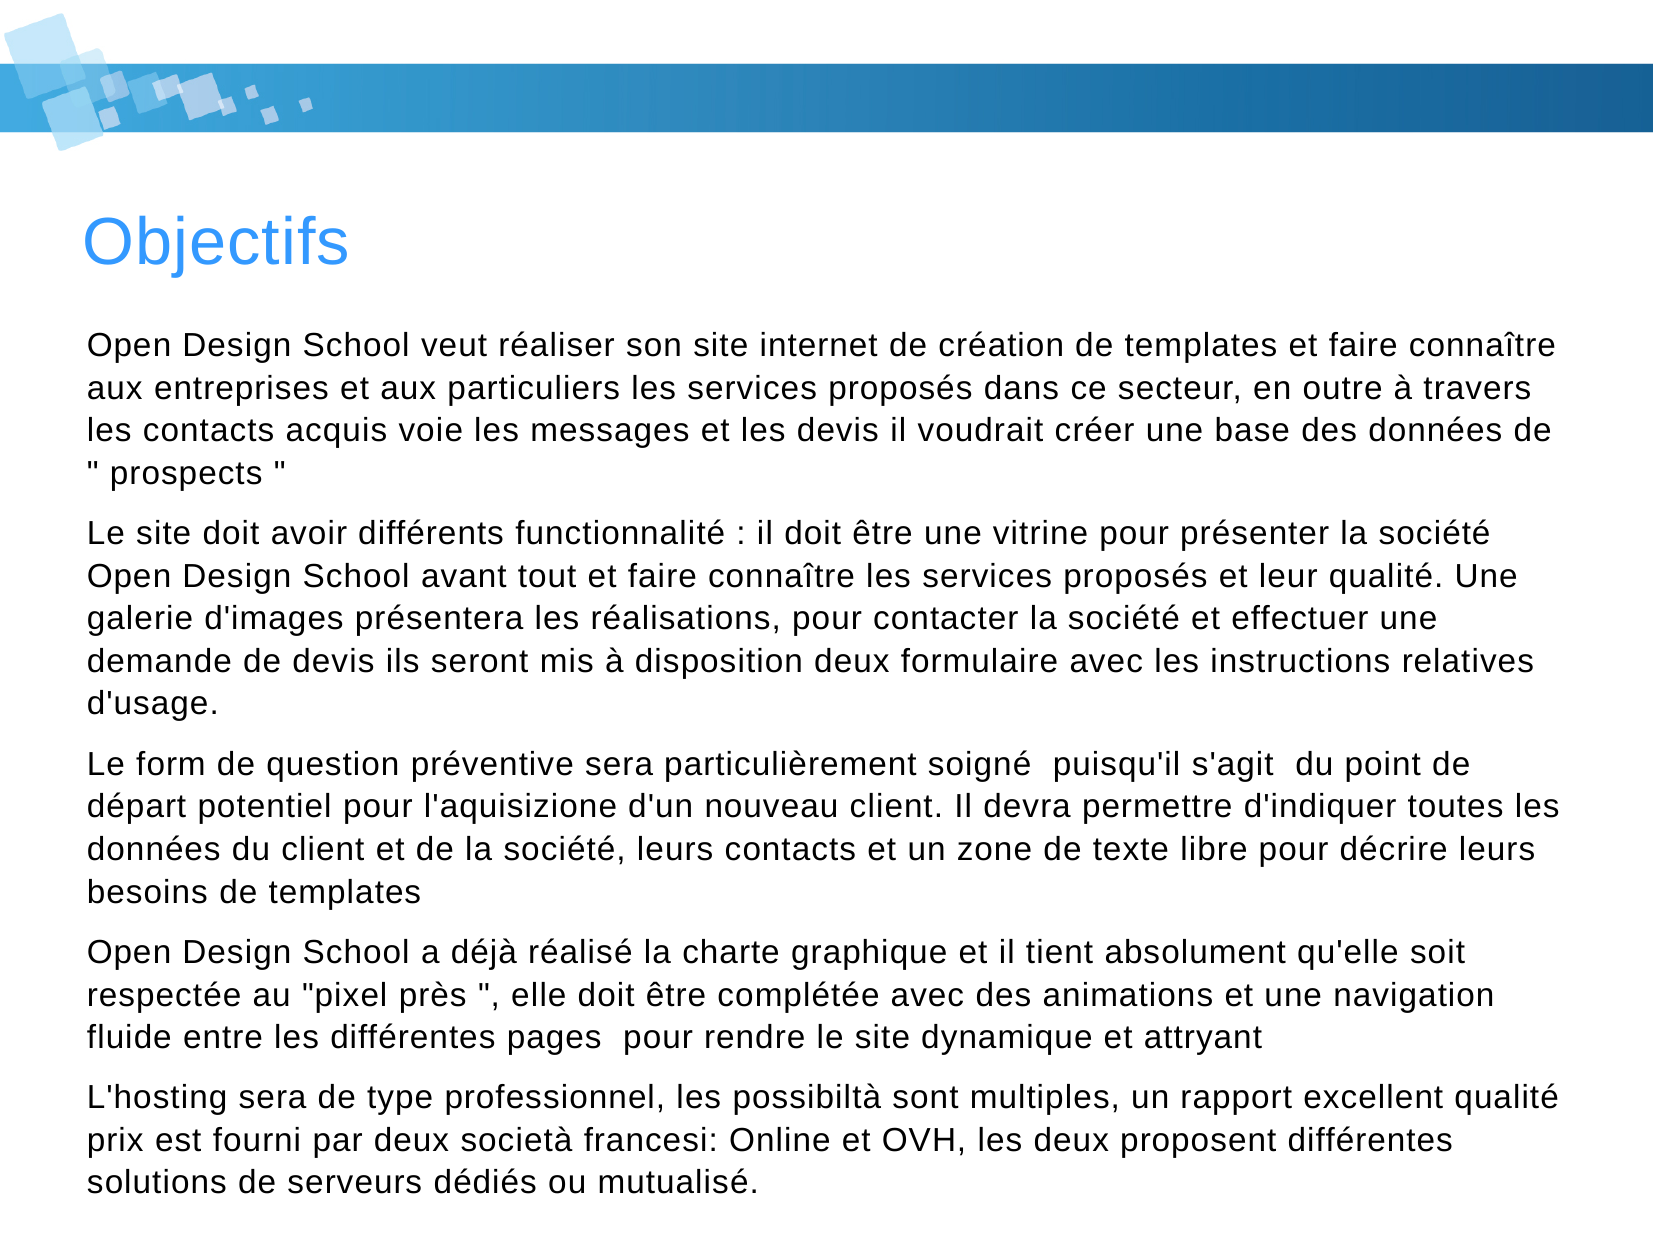

# Objectifs
Open Design School veut réaliser son site internet de création de templates et faire connaître aux entreprises et aux particuliers les services proposés dans ce secteur, en outre à travers les contacts acquis voie les messages et les devis il voudrait créer une base des données de " prospects "
Le site doit avoir différents functionnalité : il doit être une vitrine pour présenter la société Open Design School avant tout et faire connaître les services proposés et leur qualité. Une galerie d'images présentera les réalisations, pour contacter la société et effectuer une demande de devis ils seront mis à disposition deux formulaire avec les instructions relatives d'usage.
Le form de question préventive sera particulièrement soigné puisqu'il s'agit du point de départ potentiel pour l'aquisizione d'un nouveau client. Il devra permettre d'indiquer toutes les données du client et de la société, leurs contacts et un zone de texte libre pour décrire leurs besoins de templates
Open Design School a déjà réalisé la charte graphique et il tient absolument qu'elle soit respectée au "pixel près ", elle doit être complétée avec des animations et une navigation fluide entre les différentes pages pour rendre le site dynamique et attryant
L'hosting sera de type professionnel, les possibiltà sont multiples, un rapport excellent qualité prix est fourni par deux società francesi: Online et OVH, les deux proposent différentes solutions de serveurs dédiés ou mutualisé.